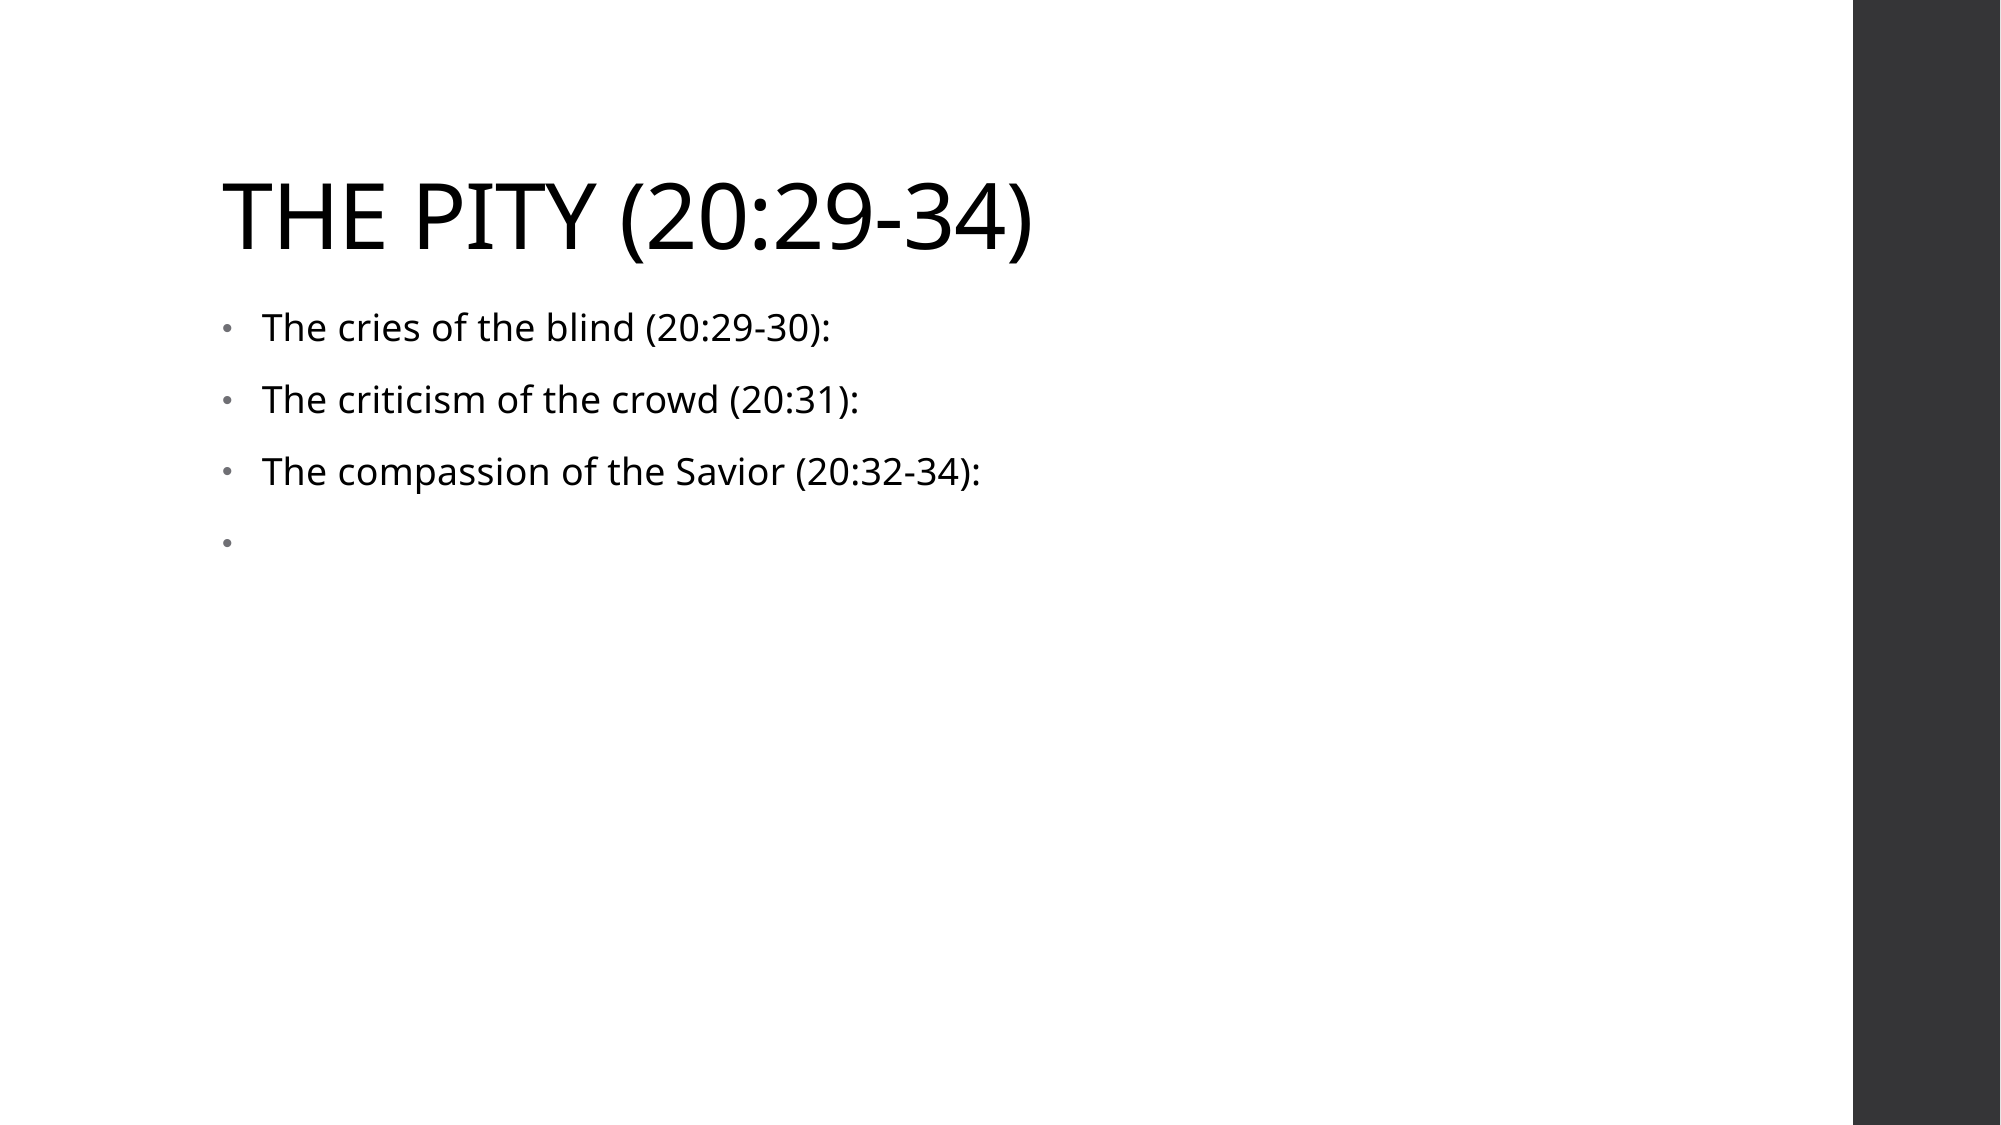

# THE PITY (20:29-34)
 The cries of the blind (20:29-30):
 The criticism of the crowd (20:31):
 The compassion of the Savior (20:32-34):